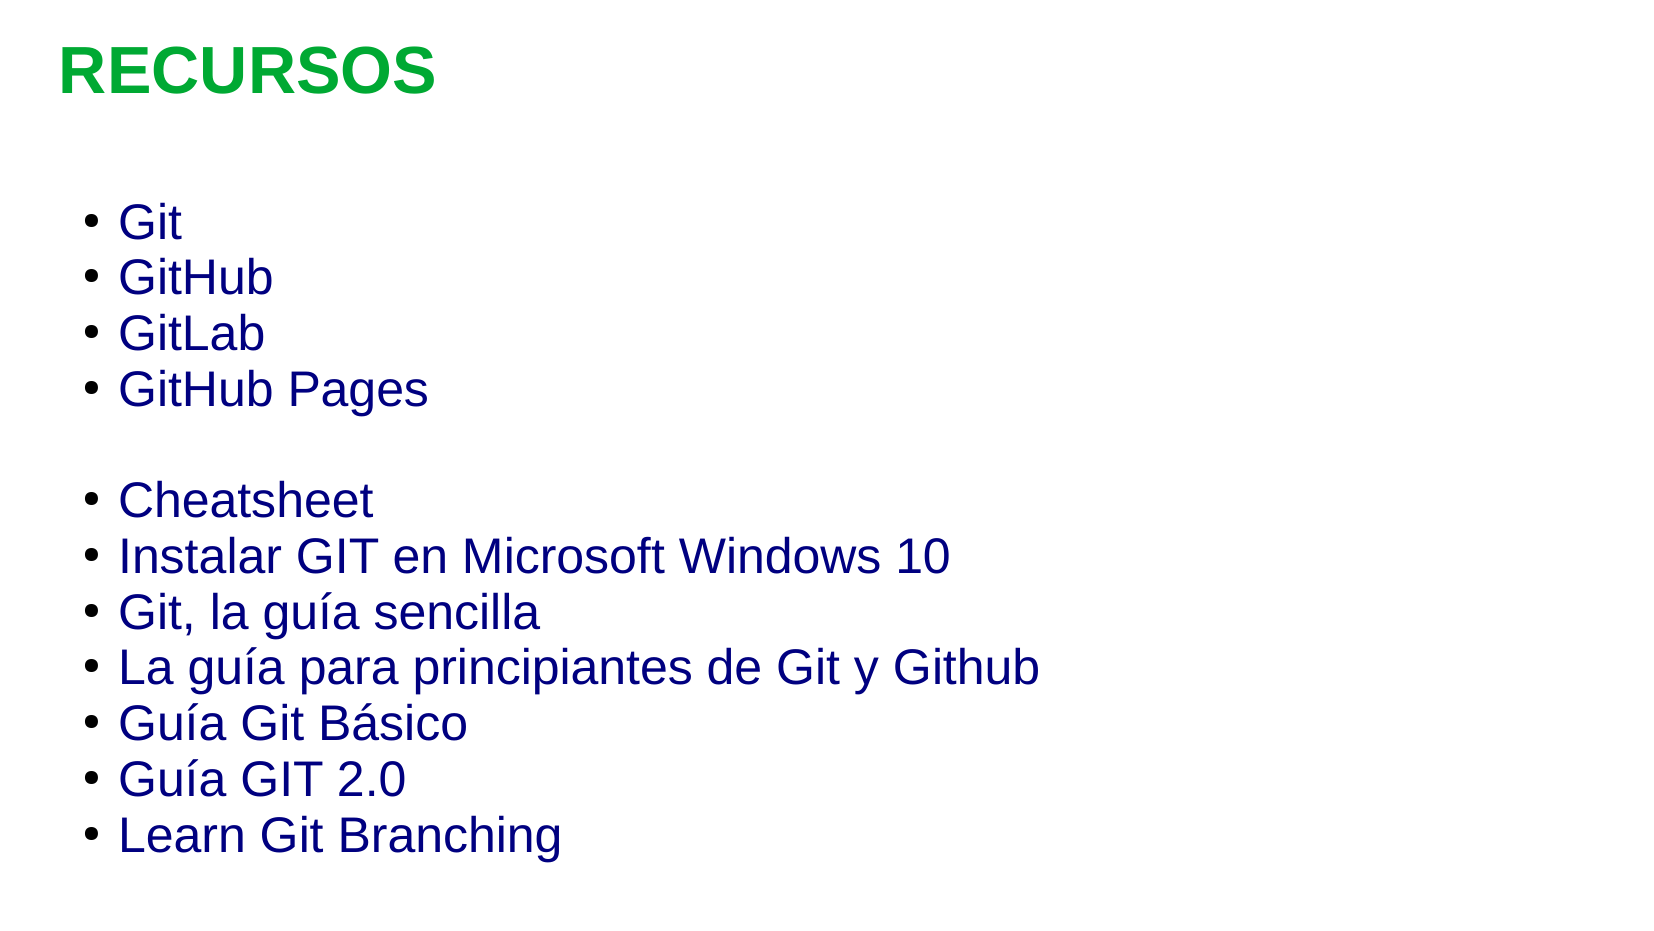

RECURSOS
# Git
GitHub
GitLab
GitHub Pages
Cheatsheet
Instalar GIT en Microsoft Windows 10
Git, la guía sencilla
La guía para principiantes de Git y Github
Guía Git Básico
Guía GIT 2.0
Learn Git Branching